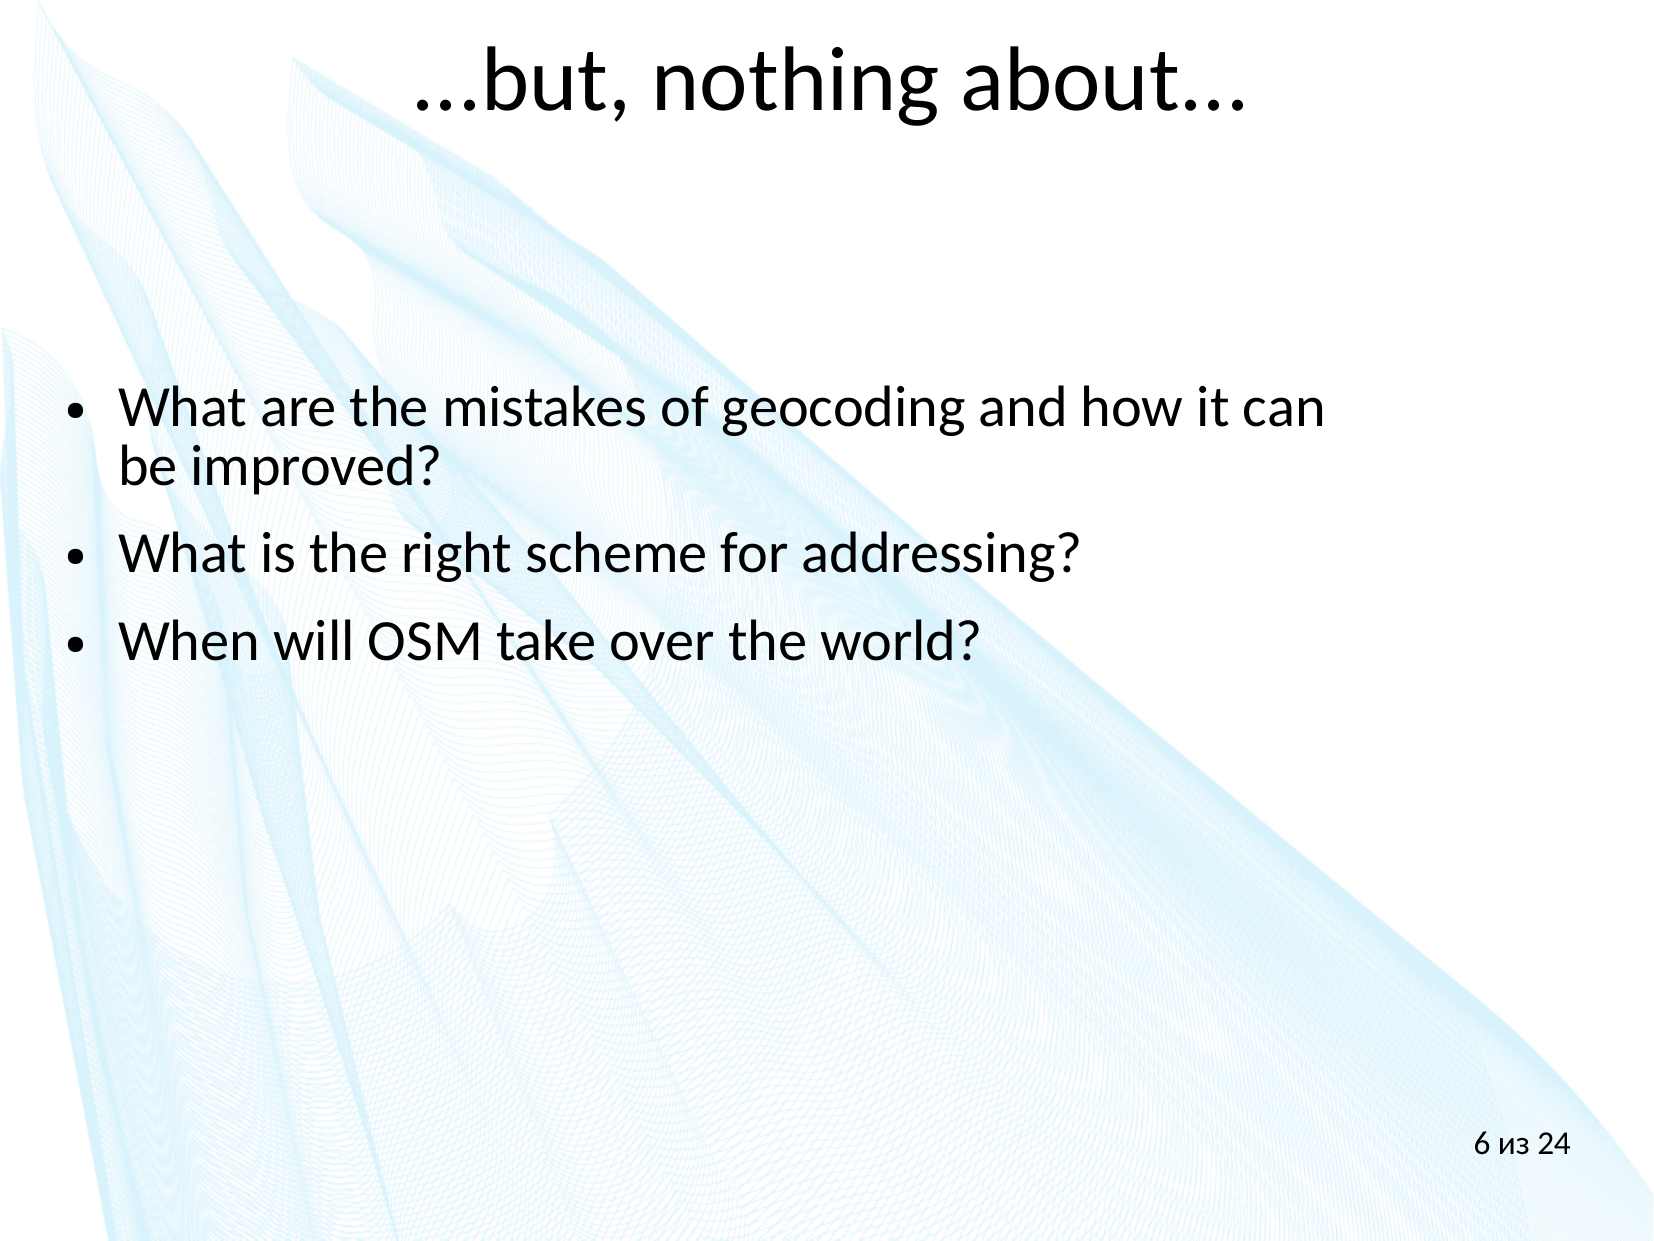

...but, nothing about...
# What are the mistakes of geocoding and how it can be improved?
What is the right scheme for addressing?
When will OSM take over the world?
6